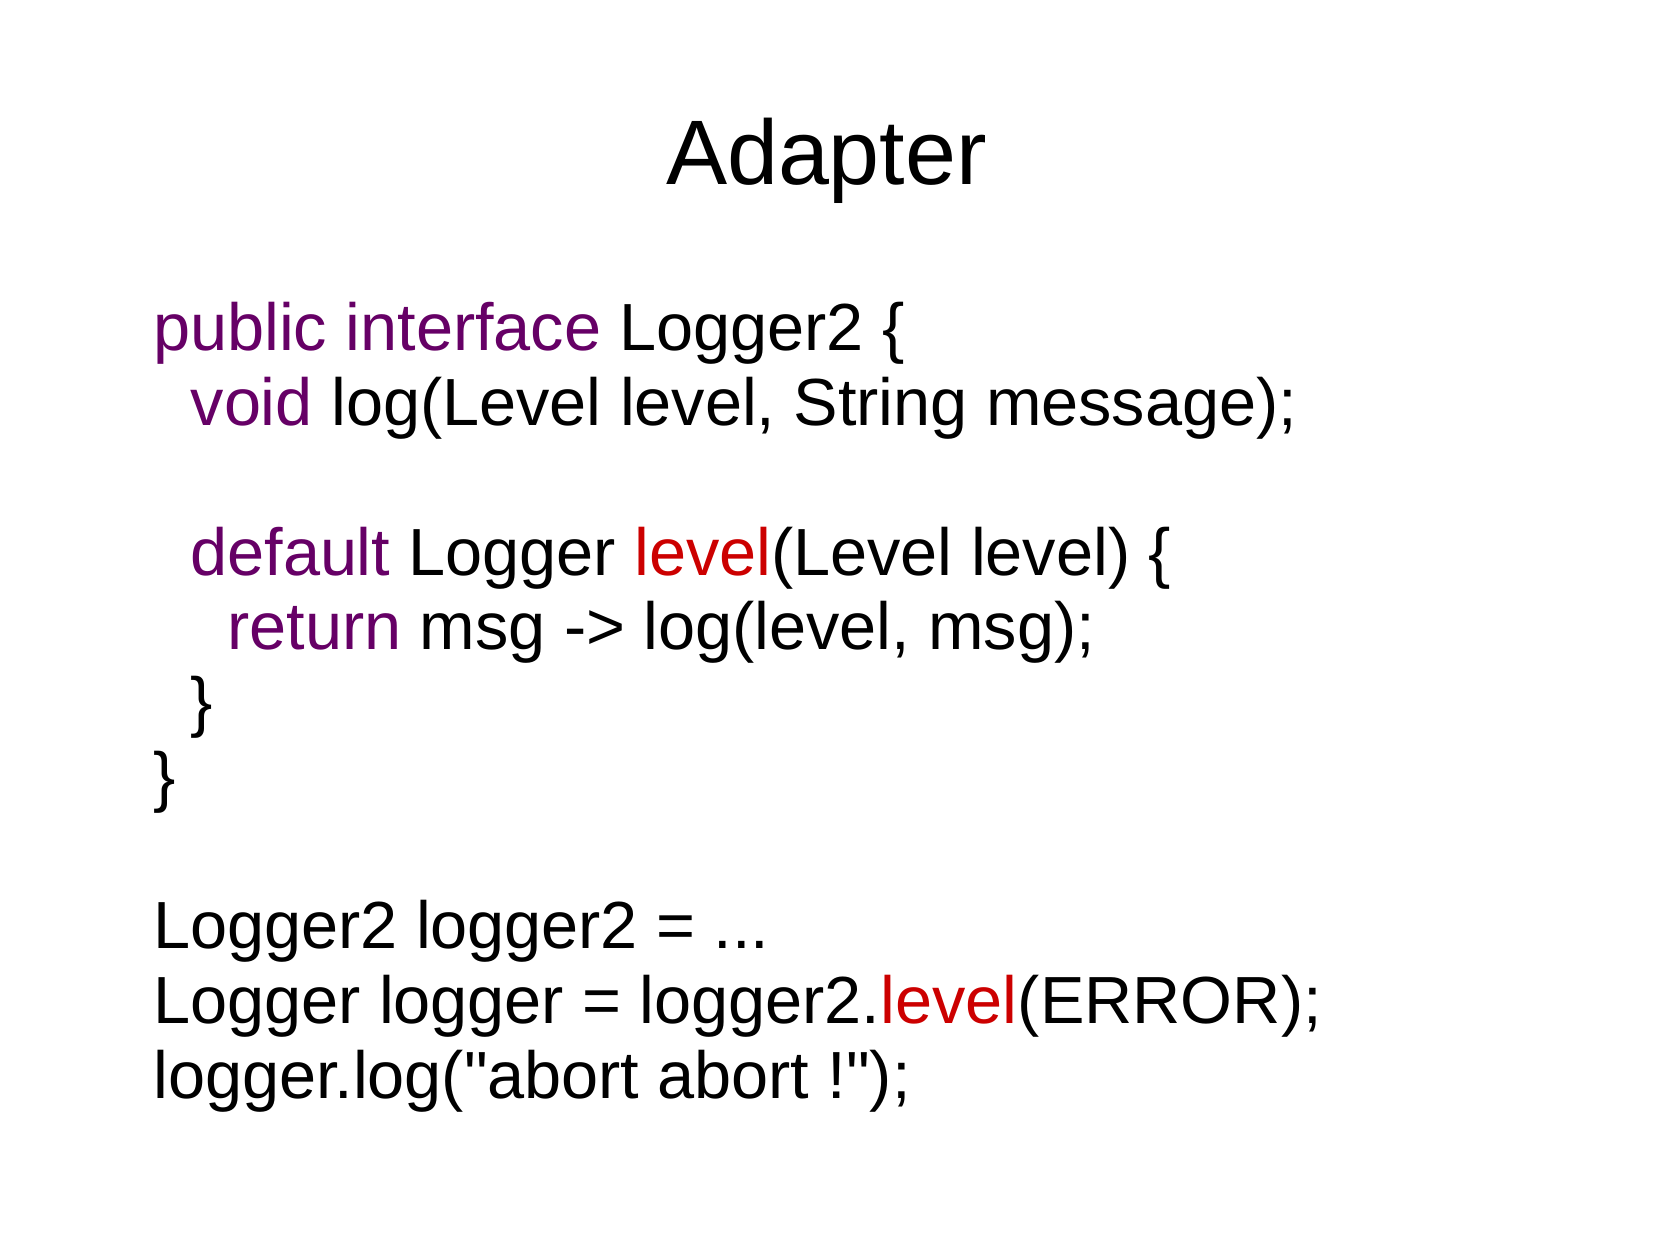

# Adapter
public interface Logger2 {
 void log(Level level, String message);
 default Logger level(Level level) {
 return msg -> log(level, msg);
 }
}
Logger2 logger2 = ...
Logger logger = logger2.level(ERROR);
logger.log("abort abort !");